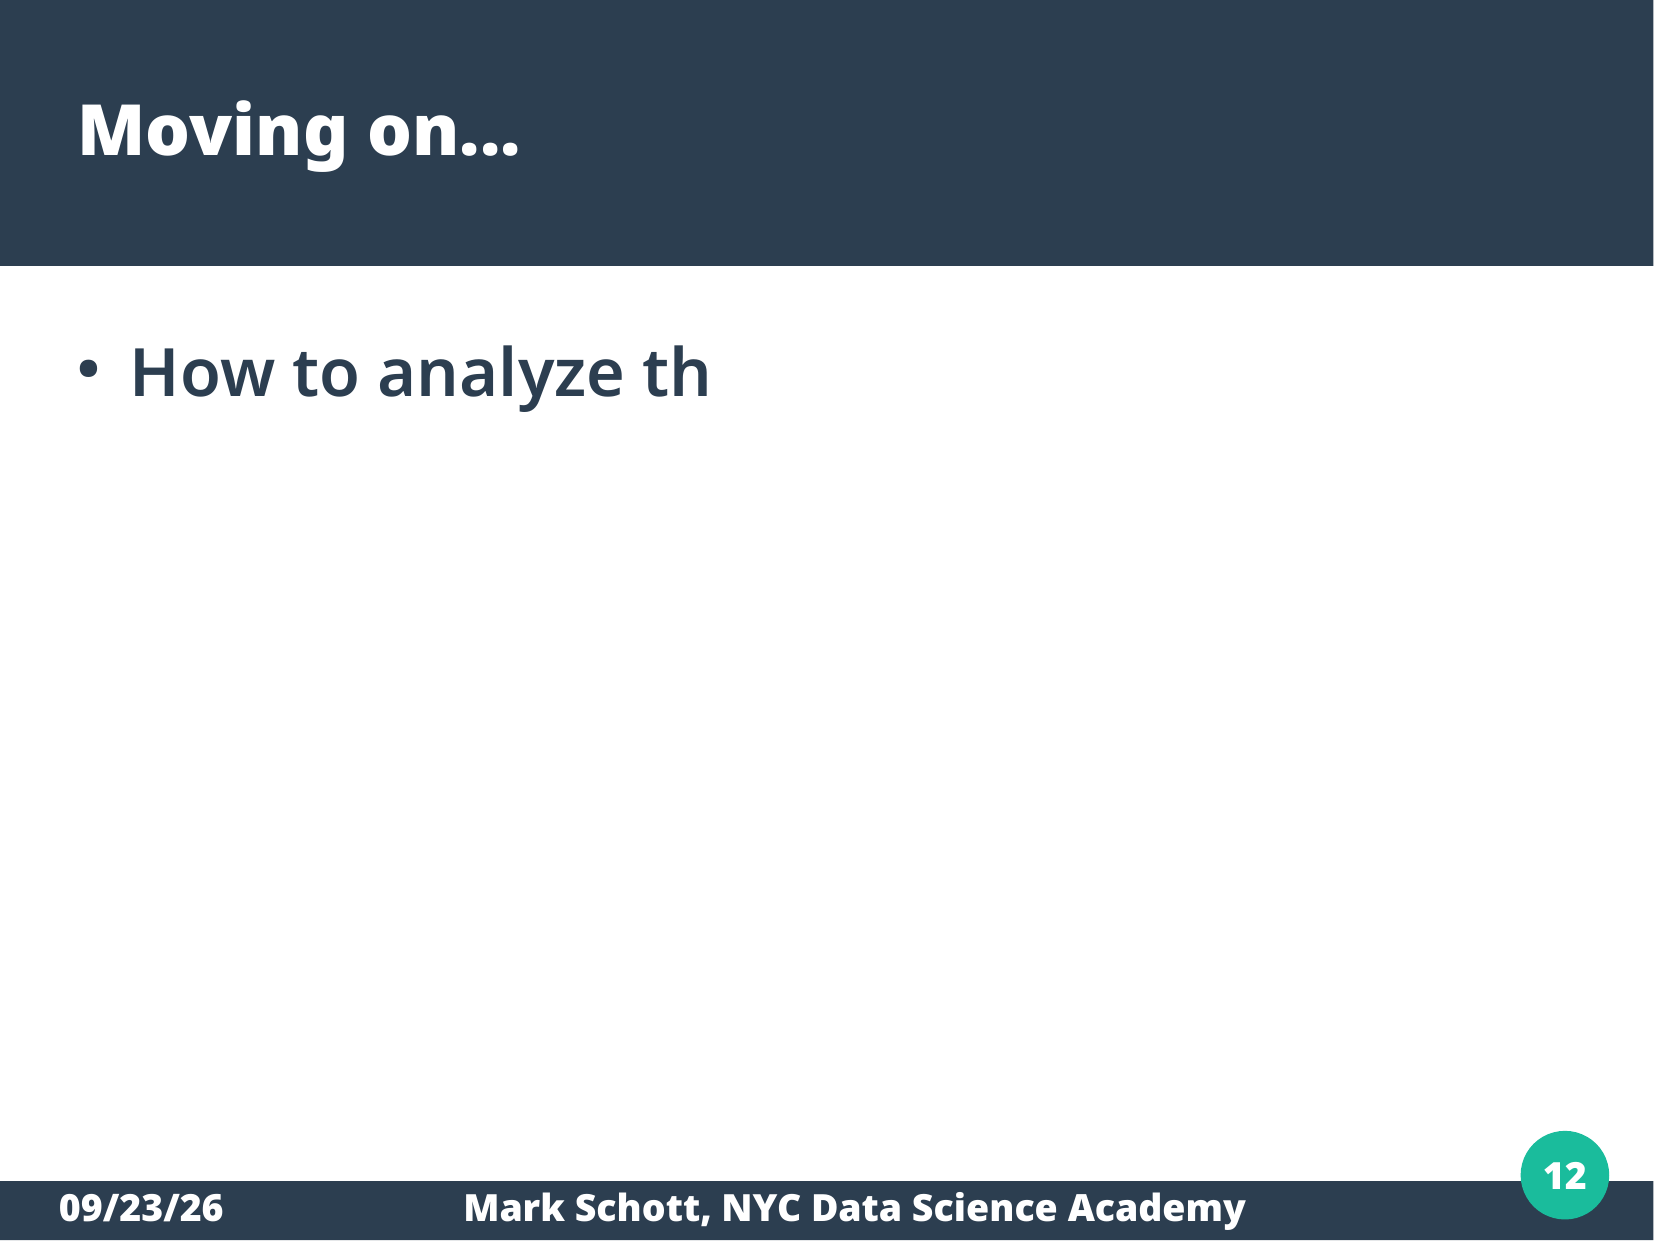

# Moving on...
How to analyze th
12
Mark Schott, NYC Data Science Academy